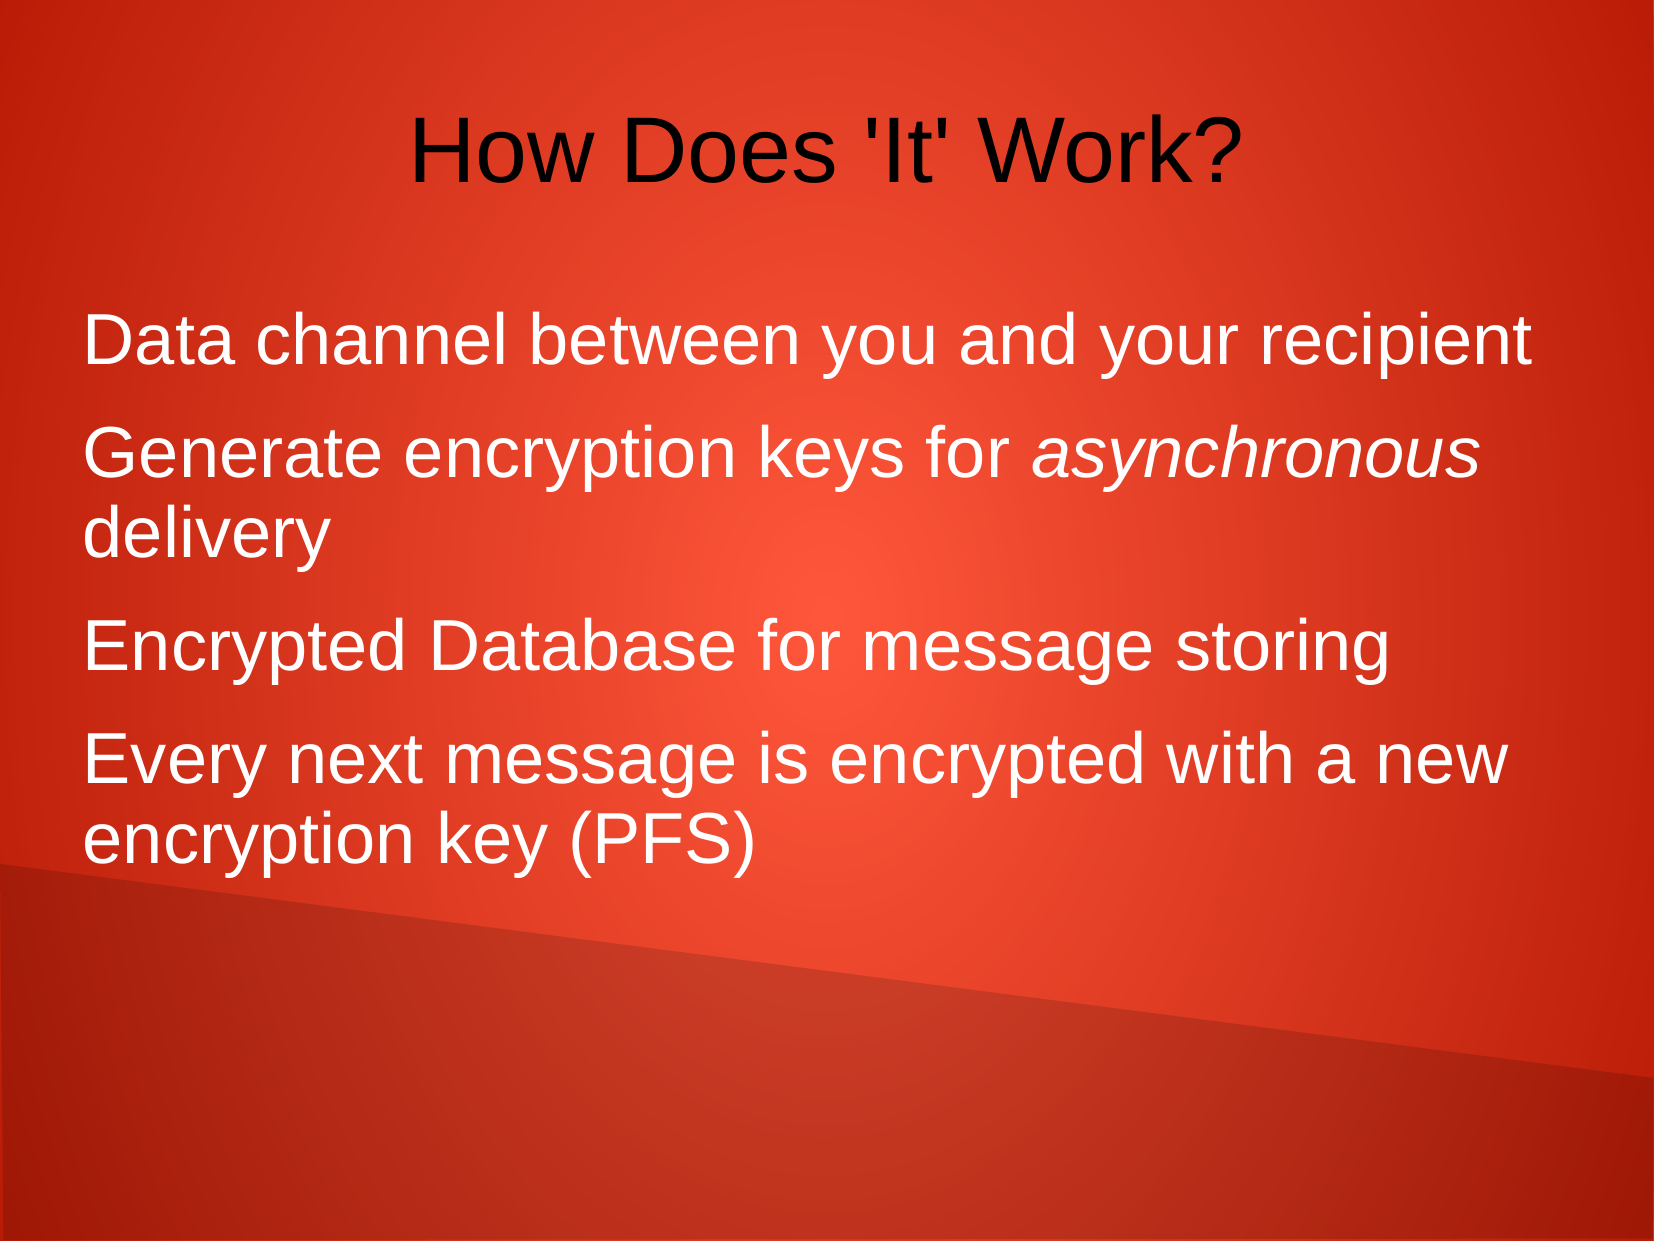

# How Does 'It' Work?
Data channel between you and your recipient
Generate encryption keys for asynchronous delivery
Encrypted Database for message storing
Every next message is encrypted with a new encryption key (PFS)